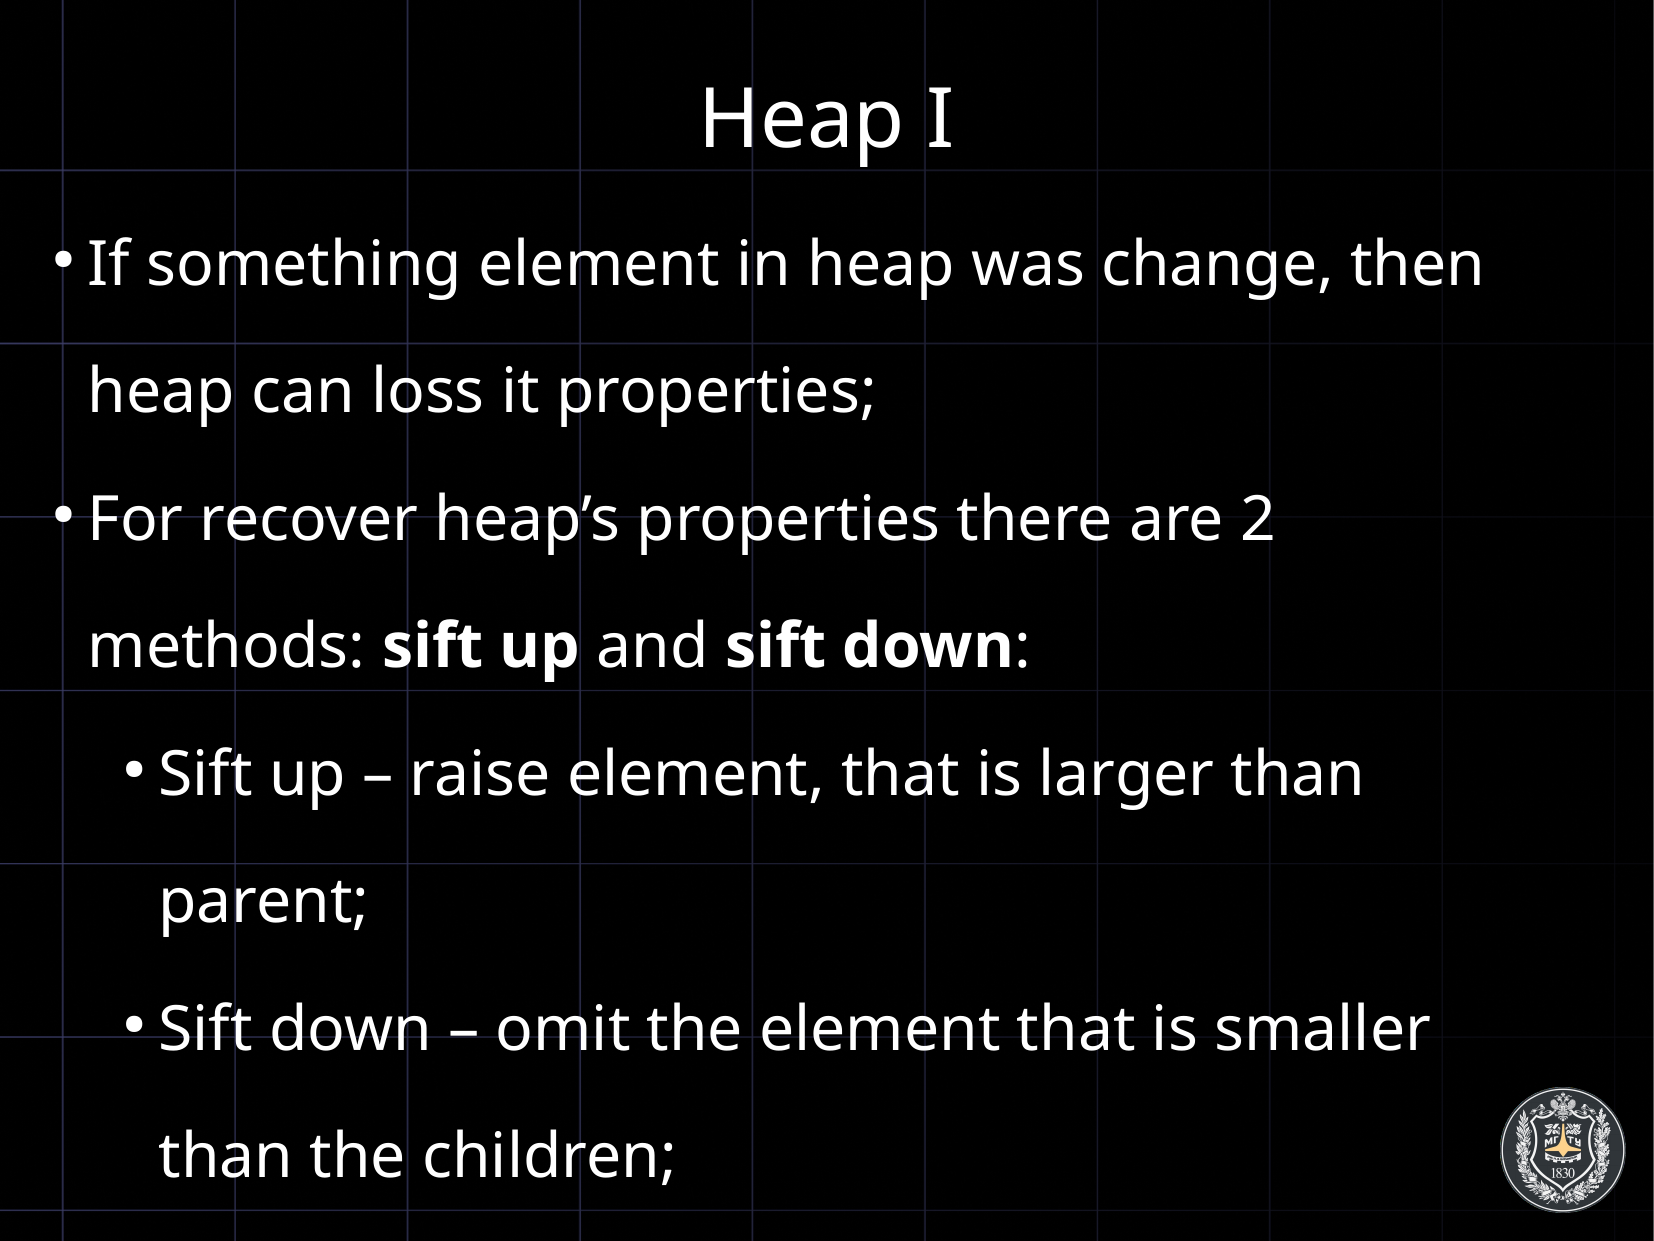

# Heap I
If something element in heap was change, then heap can loss it properties;
For recover heap’s properties there are 2 methods: sift up and sift down:
Sift up – raise element, that is larger than parent;
Sift down – omit the element that is smaller than the children;